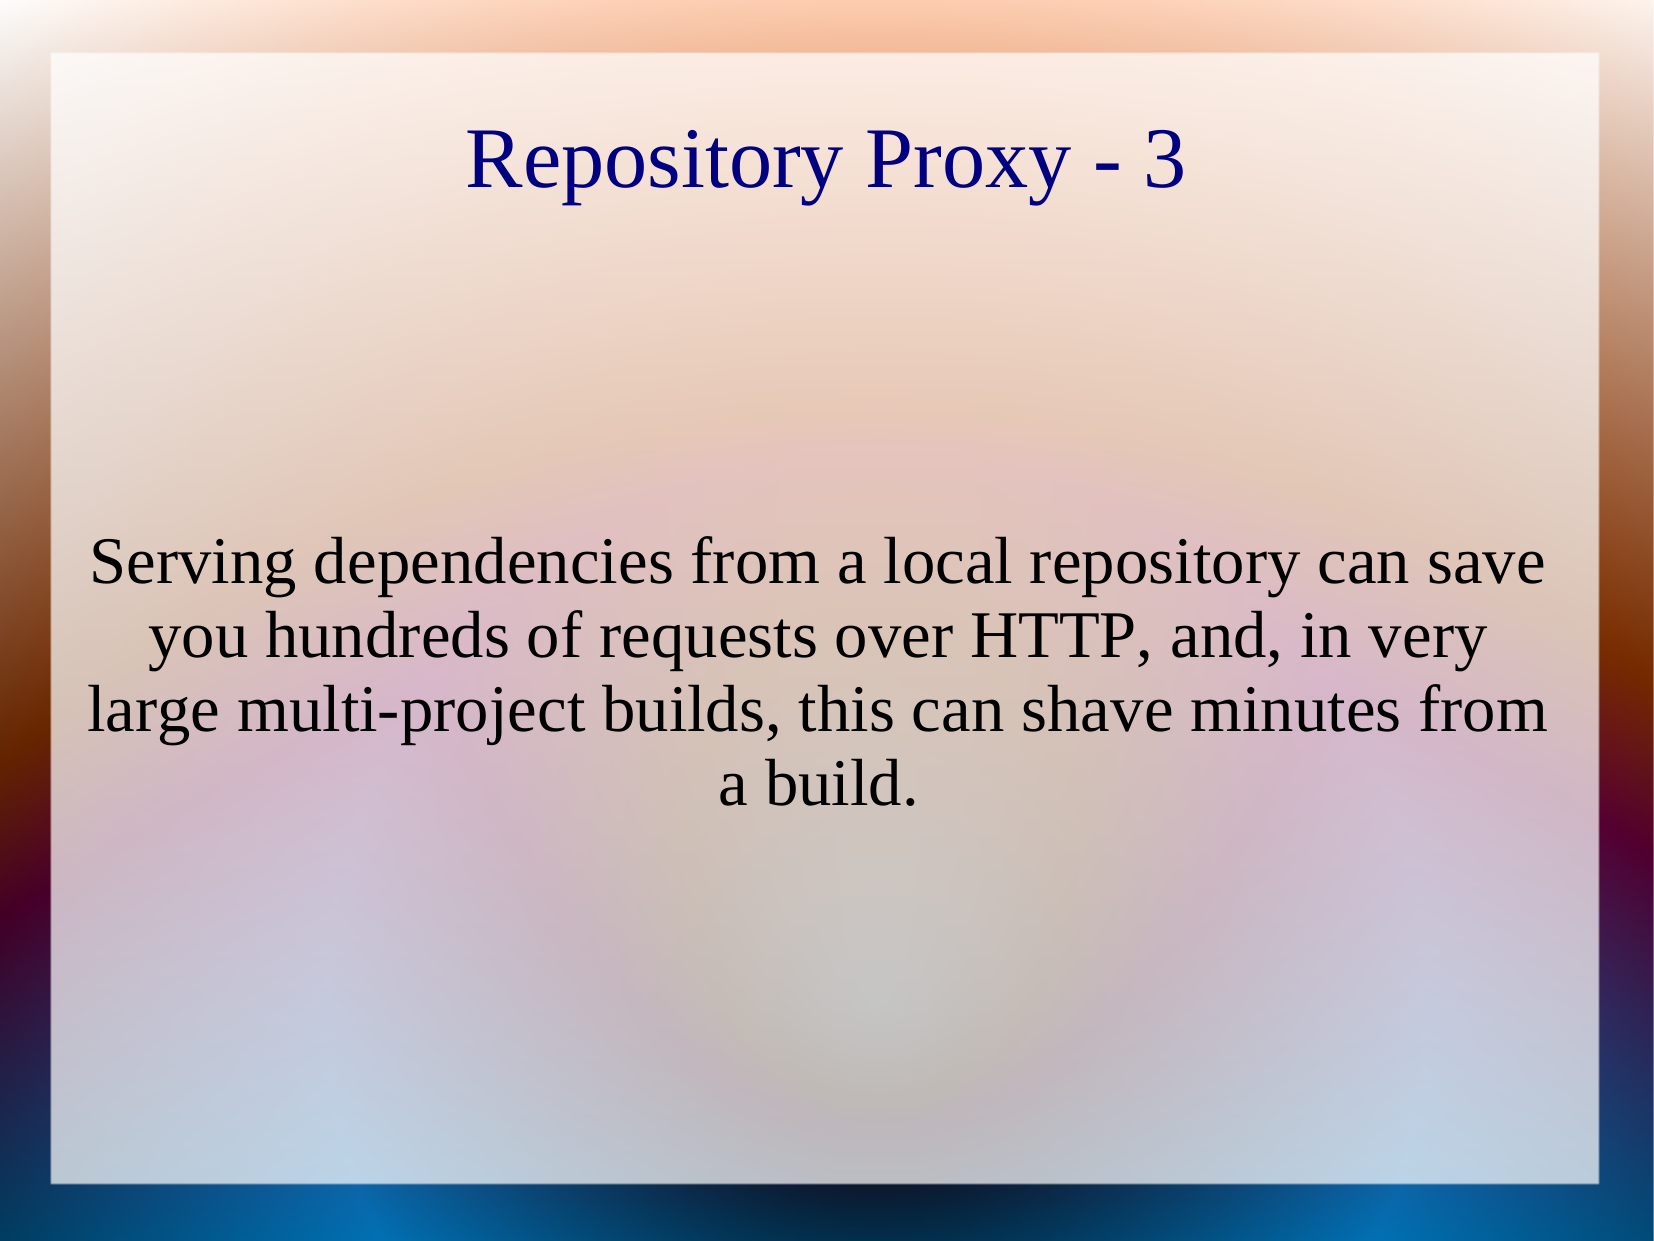

# Repository Proxy - 3
Serving dependencies from a local repository can save you hundreds of requests over HTTP, and, in very large multi-project builds, this can shave minutes from a build.